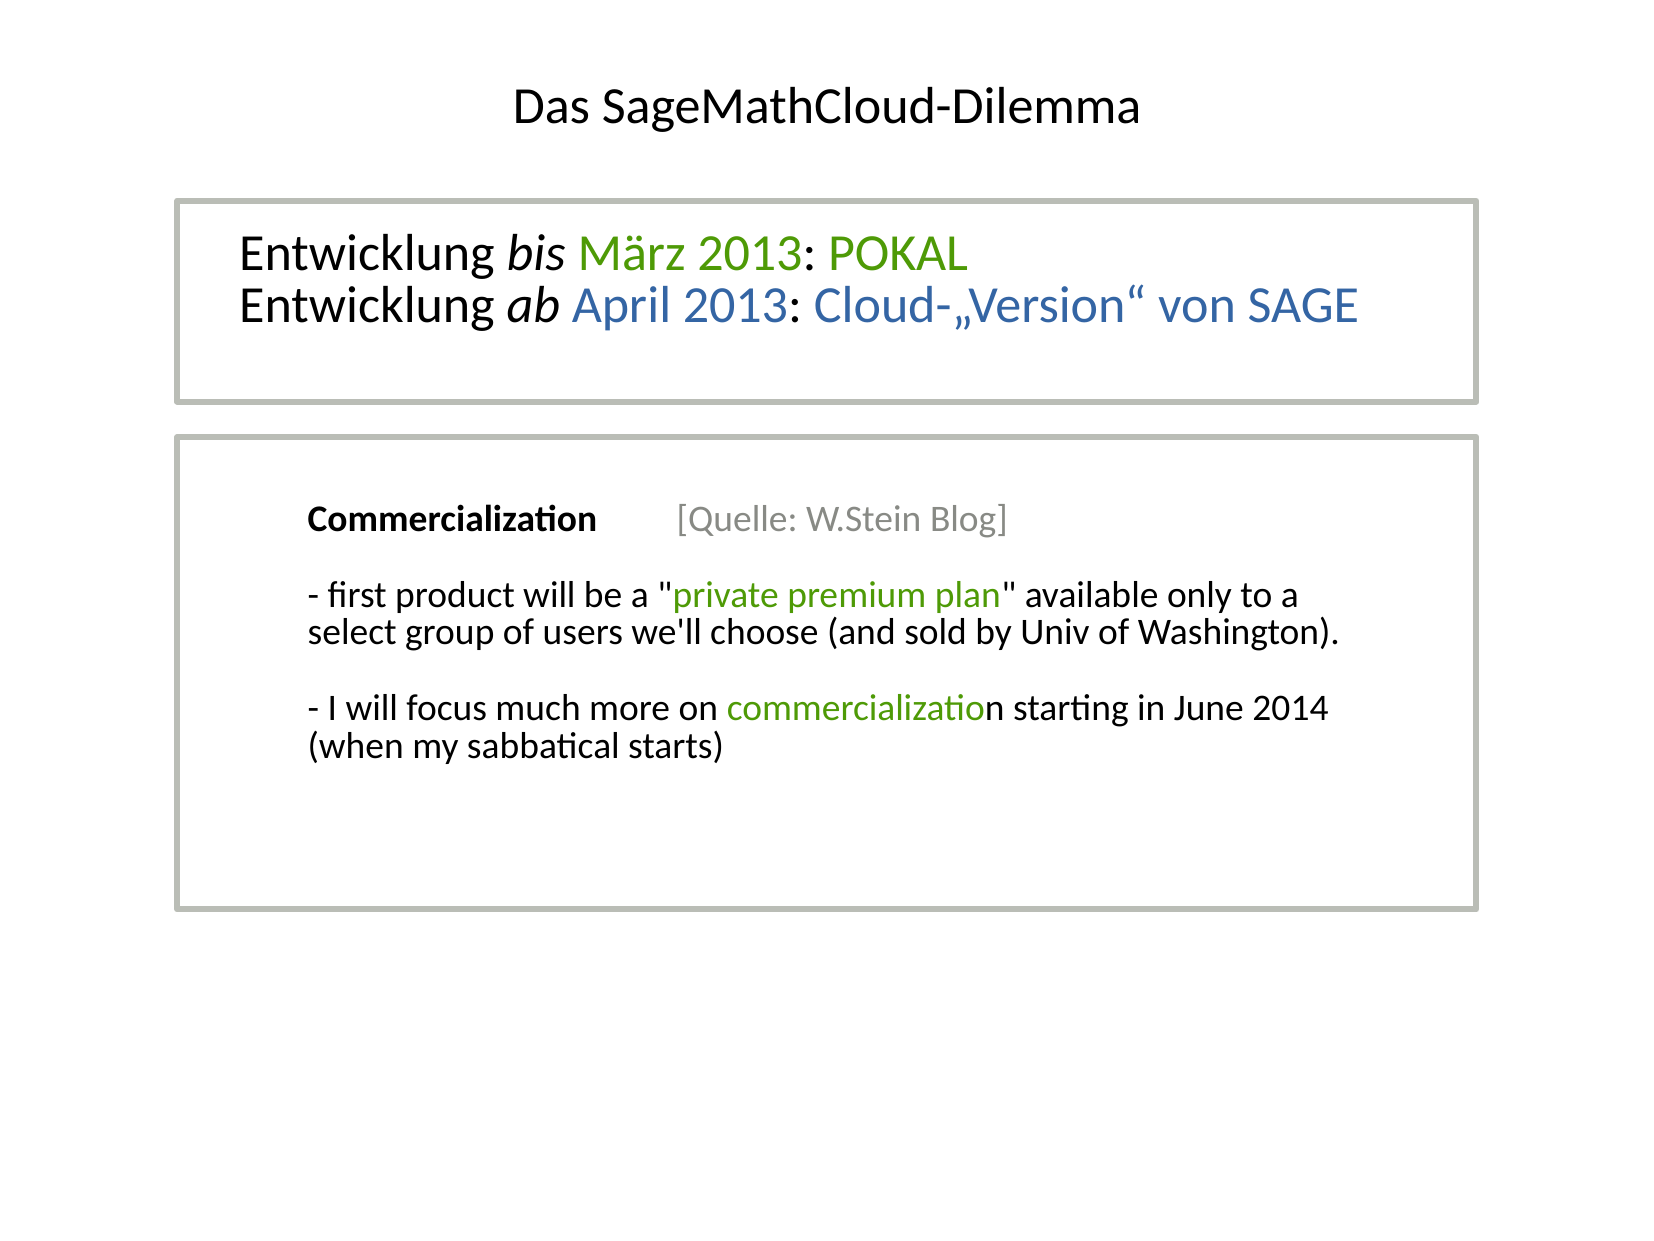

Das SageMathCloud-Dilemma
Entwicklung bis März 2013: POKAL
Entwicklung ab April 2013: Cloud-„Version“ von SAGE
Commercialization		[Quelle: W.Stein Blog]
- first product will be a "private premium plan" available only to a
select group of users we'll choose (and sold by Univ of Washington).
- I will focus much more on commercialization starting in June 2014
(when my sabbatical starts)